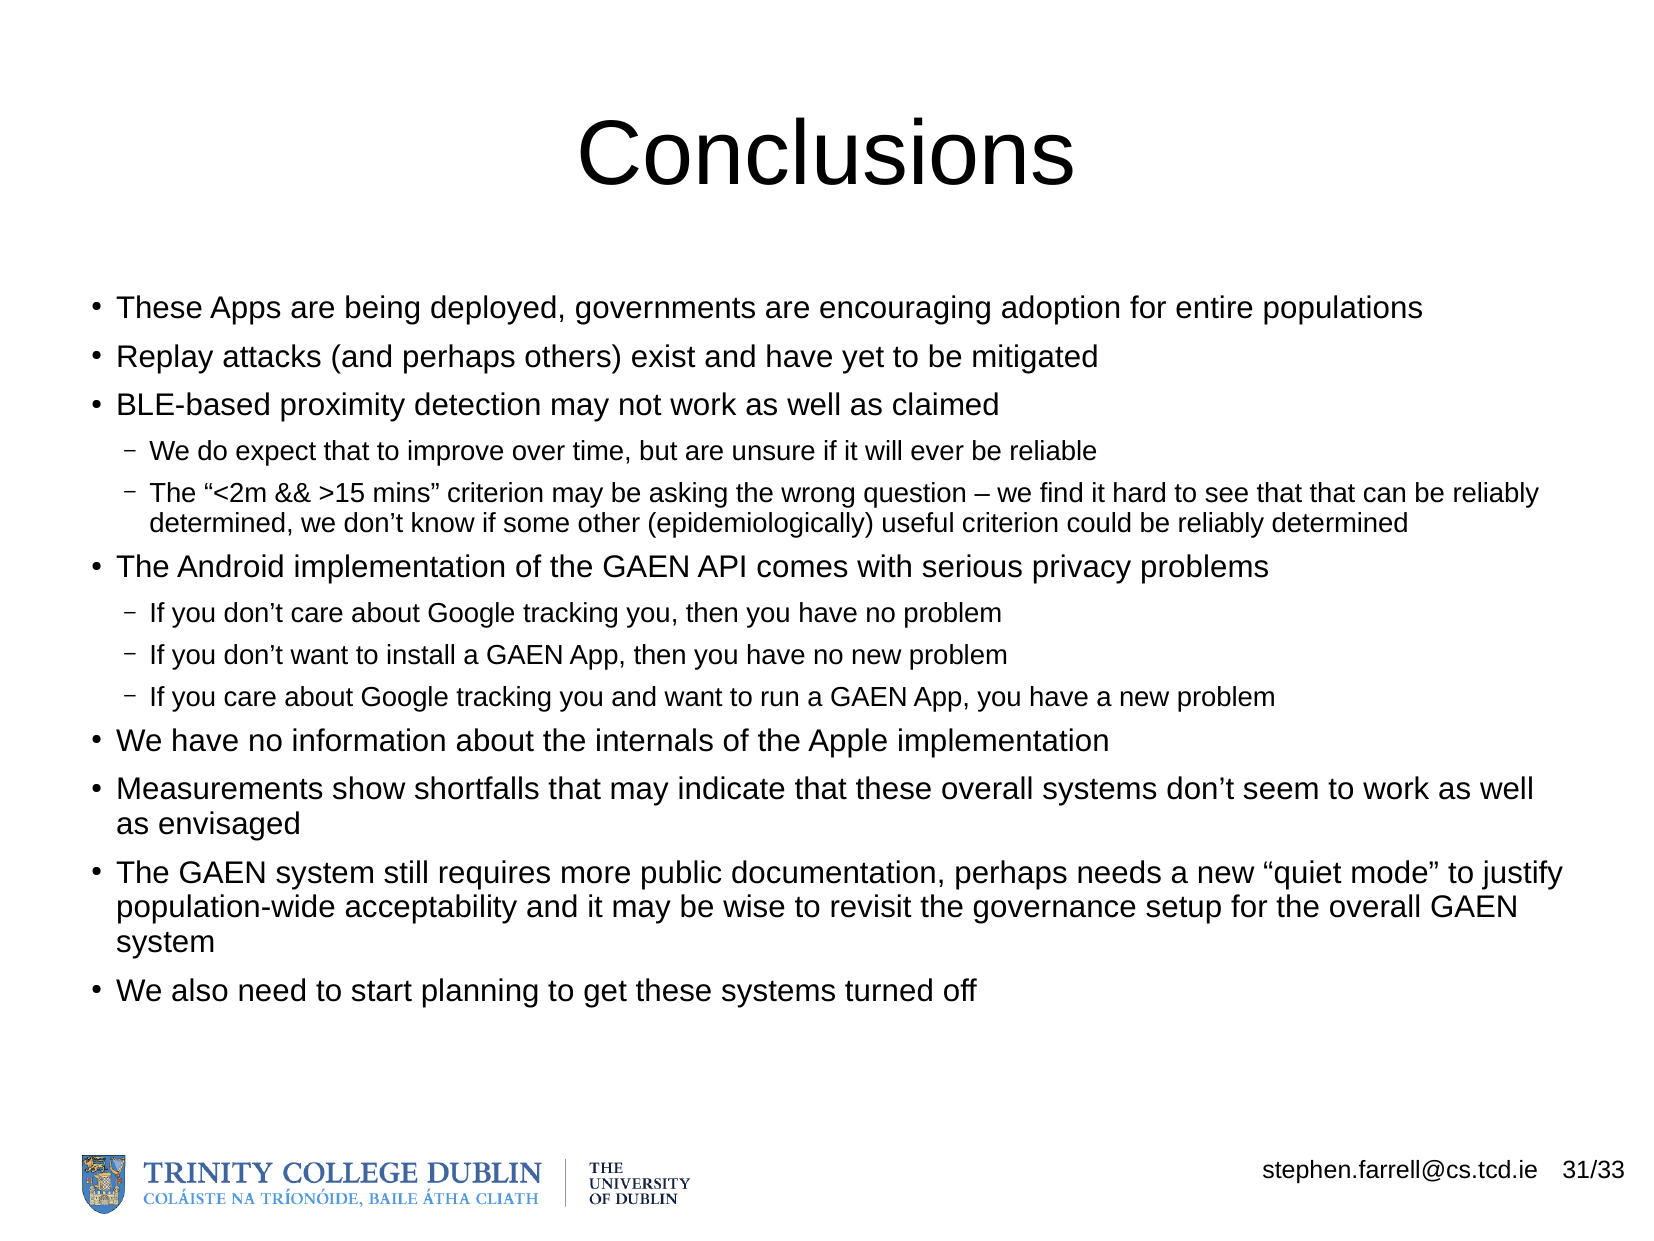

# Conclusions
These Apps are being deployed, governments are encouraging adoption for entire populations
Replay attacks (and perhaps others) exist and have yet to be mitigated
BLE-based proximity detection may not work as well as claimed
We do expect that to improve over time, but are unsure if it will ever be reliable
The “<2m && >15 mins” criterion may be asking the wrong question – we find it hard to see that that can be reliably determined, we don’t know if some other (epidemiologically) useful criterion could be reliably determined
The Android implementation of the GAEN API comes with serious privacy problems
If you don’t care about Google tracking you, then you have no problem
If you don’t want to install a GAEN App, then you have no new problem
If you care about Google tracking you and want to run a GAEN App, you have a new problem
We have no information about the internals of the Apple implementation
Measurements show shortfalls that may indicate that these overall systems don’t seem to work as well as envisaged
The GAEN system still requires more public documentation, perhaps needs a new “quiet mode” to justify population-wide acceptability and it may be wise to revisit the governance setup for the overall GAEN system
We also need to start planning to get these systems turned off